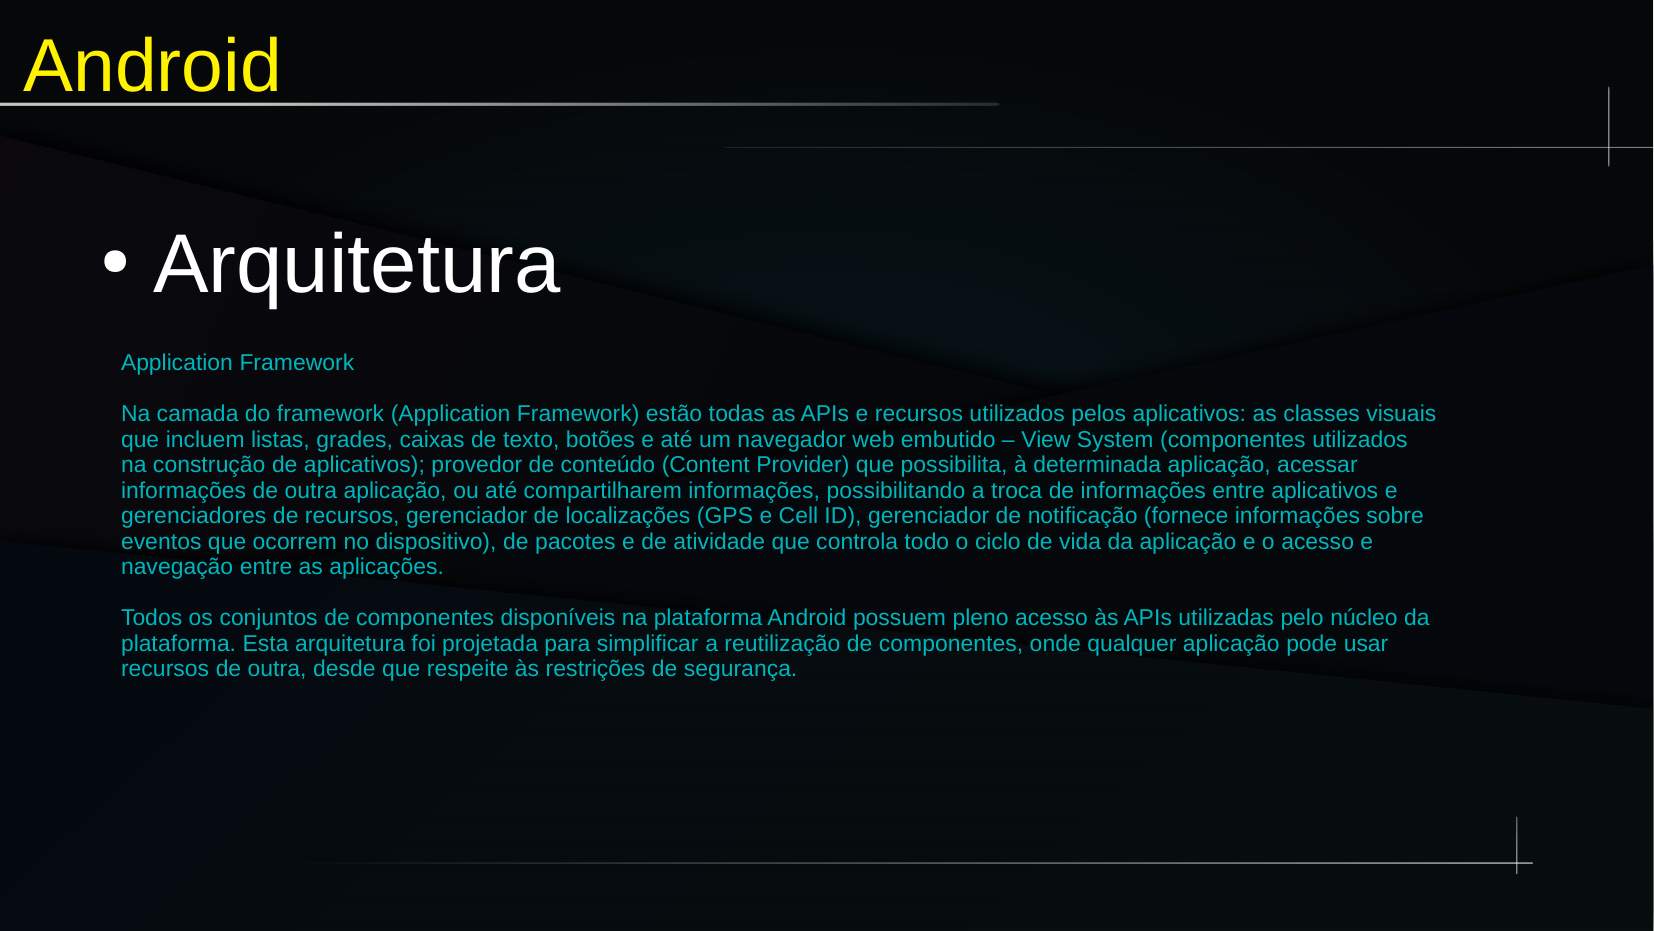

# Android
Arquitetura
Application Framework
Na camada do framework (Application Framework) estão todas as APIs e recursos utilizados pelos aplicativos: as classes visuais que incluem listas, grades, caixas de texto, botões e até um navegador web embutido – View System (componentes utilizados na construção de aplicativos); provedor de conteúdo (Content Provider) que possibilita, à determinada aplicação, acessar informações de outra aplicação, ou até compartilharem informações, possibilitando a troca de informações entre aplicativos e gerenciadores de recursos, gerenciador de localizações (GPS e Cell ID), gerenciador de notificação (fornece informações sobre eventos que ocorrem no dispositivo), de pacotes e de atividade que controla todo o ciclo de vida da aplicação e o acesso e navegação entre as aplicações.
Todos os conjuntos de componentes disponíveis na plataforma Android possuem pleno acesso às APIs utilizadas pelo núcleo da plataforma. Esta arquitetura foi projetada para simplificar a reutilização de componentes, onde qualquer aplicação pode usar recursos de outra, desde que respeite às restrições de segurança.